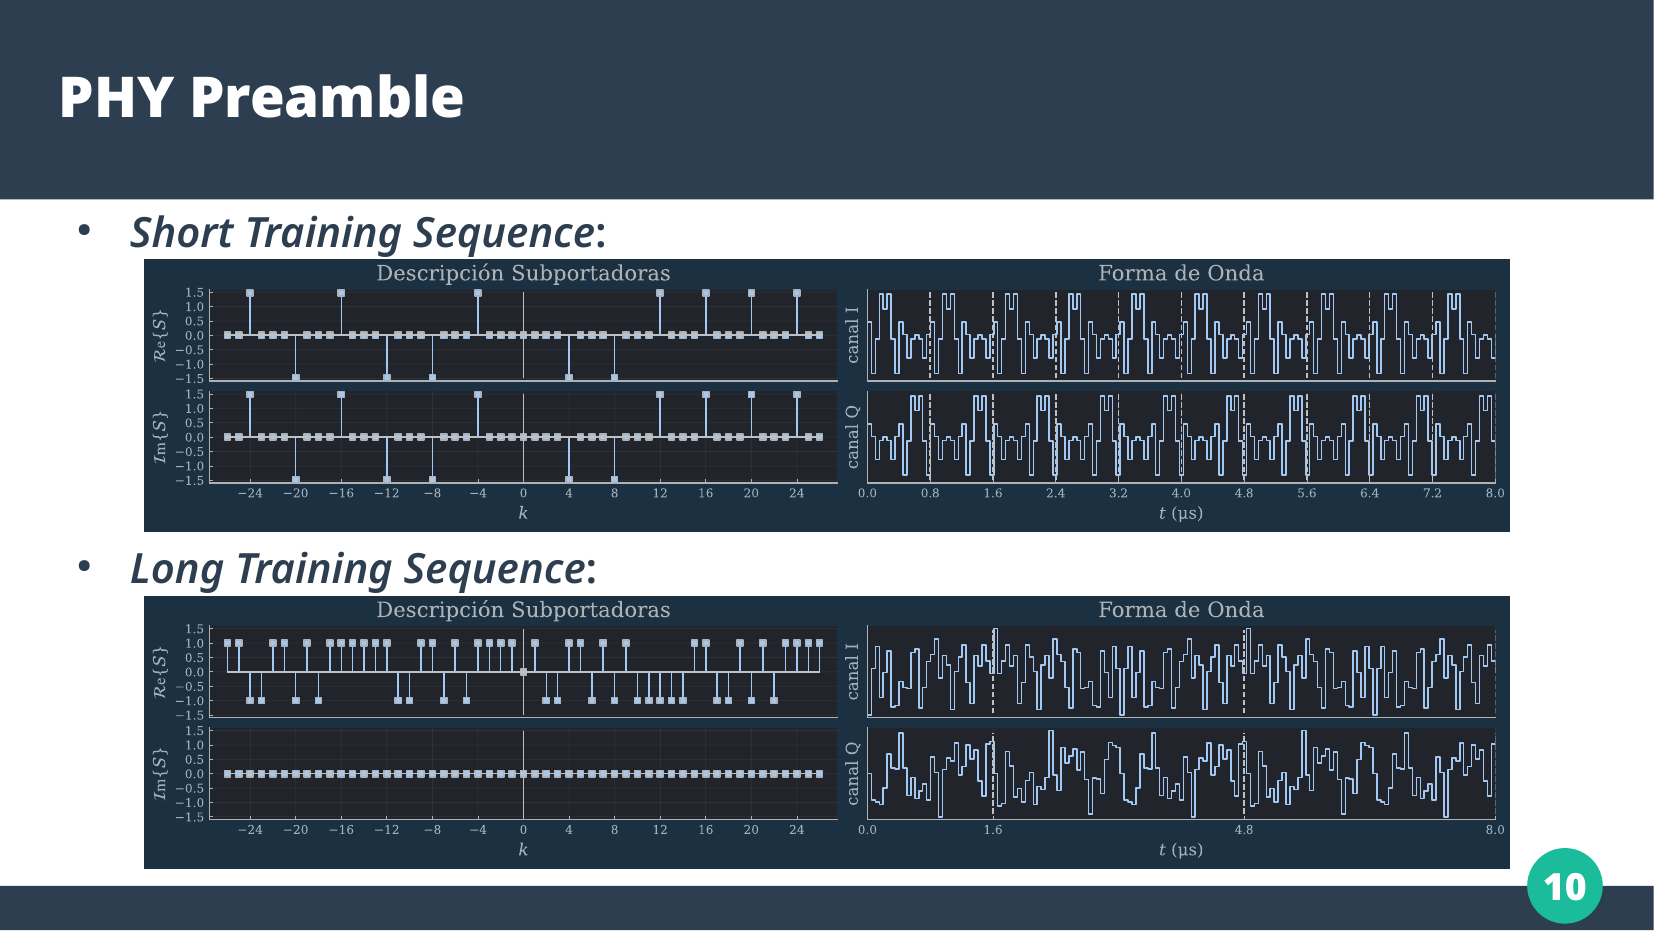

# PHY Preamble
Short Training Sequence:
Long Training Sequence: